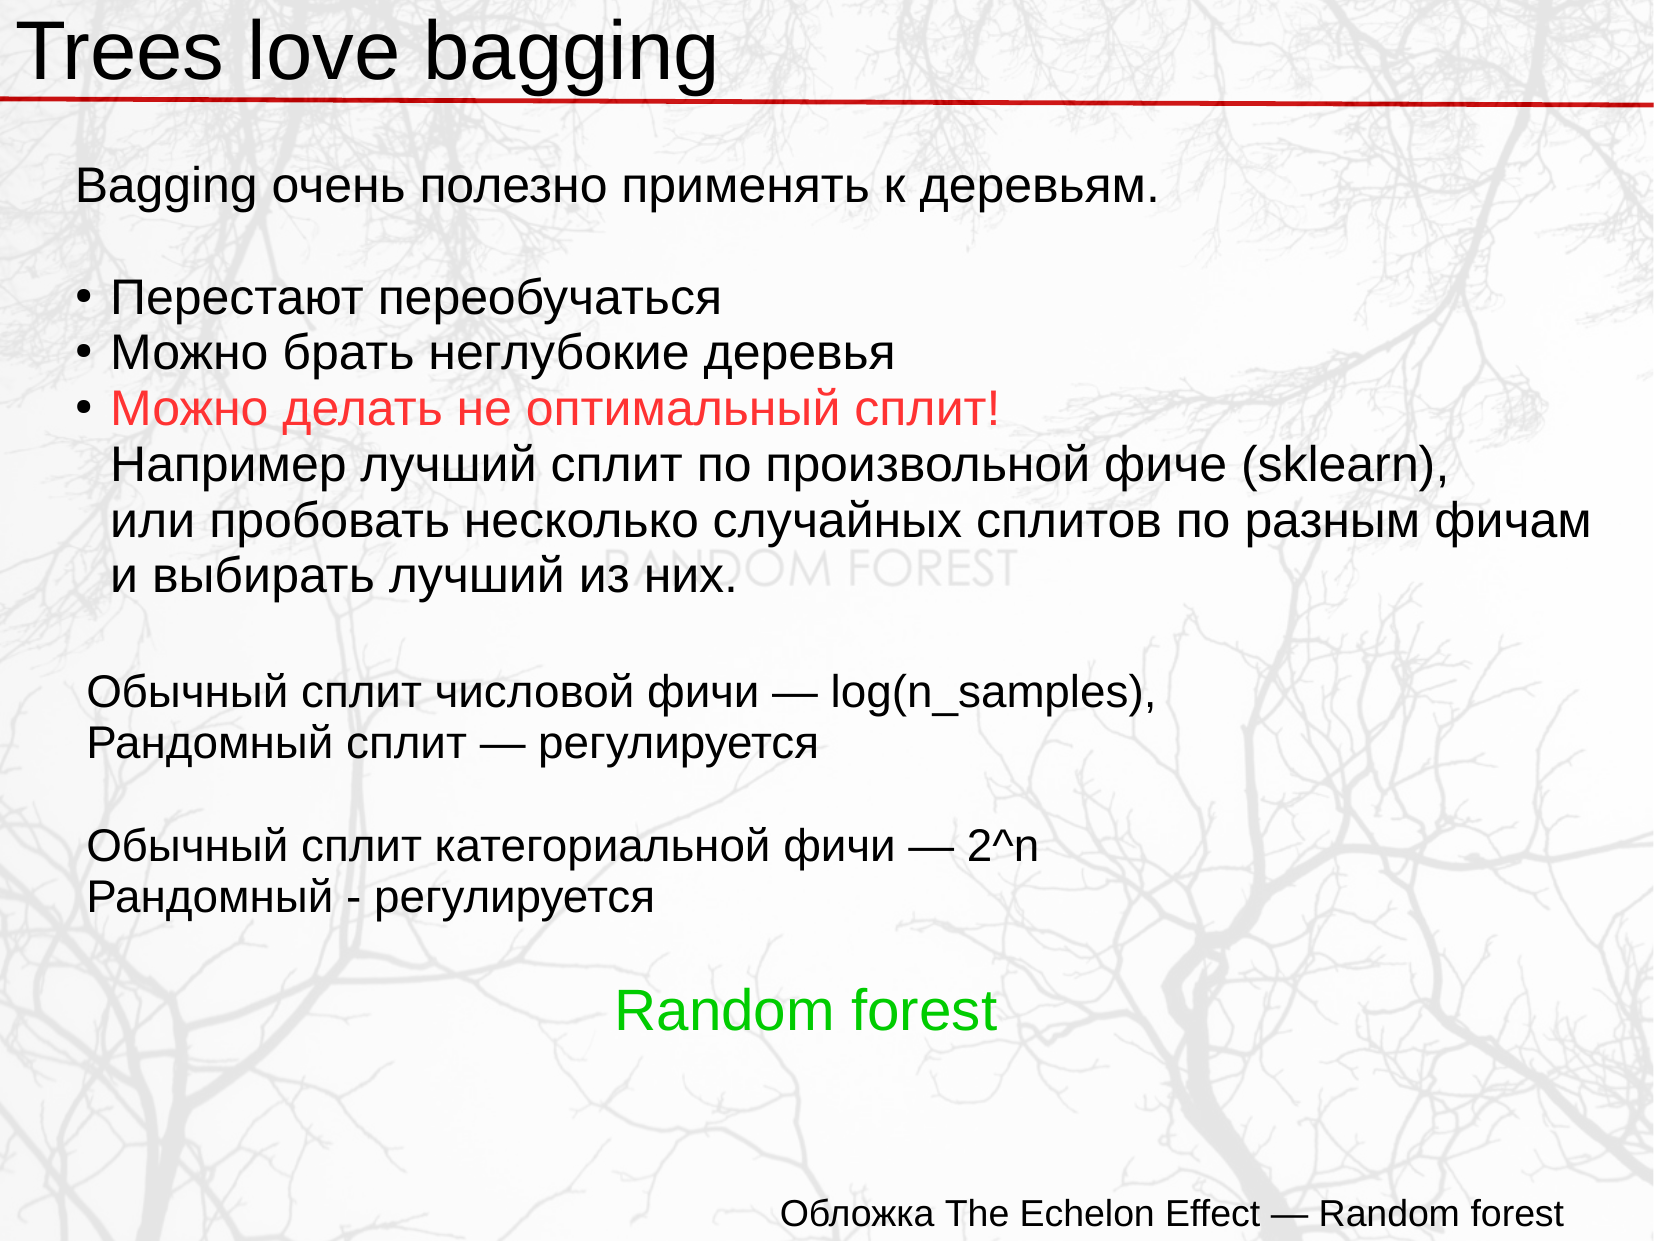

# Trees love bagging
Bagging очень полезно применять к деревьям.
Перестают переобучаться
Можно брать неглубокие деревья
Можно делать не оптимальный сплит!
Например лучший сплит по произвольной фиче (sklearn),
или пробовать несколько случайных сплитов по разным фичам и выбирать лучший из них.
Обычный сплит числовой фичи — log(n_samples),
Рандомный сплит — регулируется
Обычный сплит категориальной фичи — 2^n
Рандомный - регулируется
Random forest
Обложка The Echelon Effect — Random forest